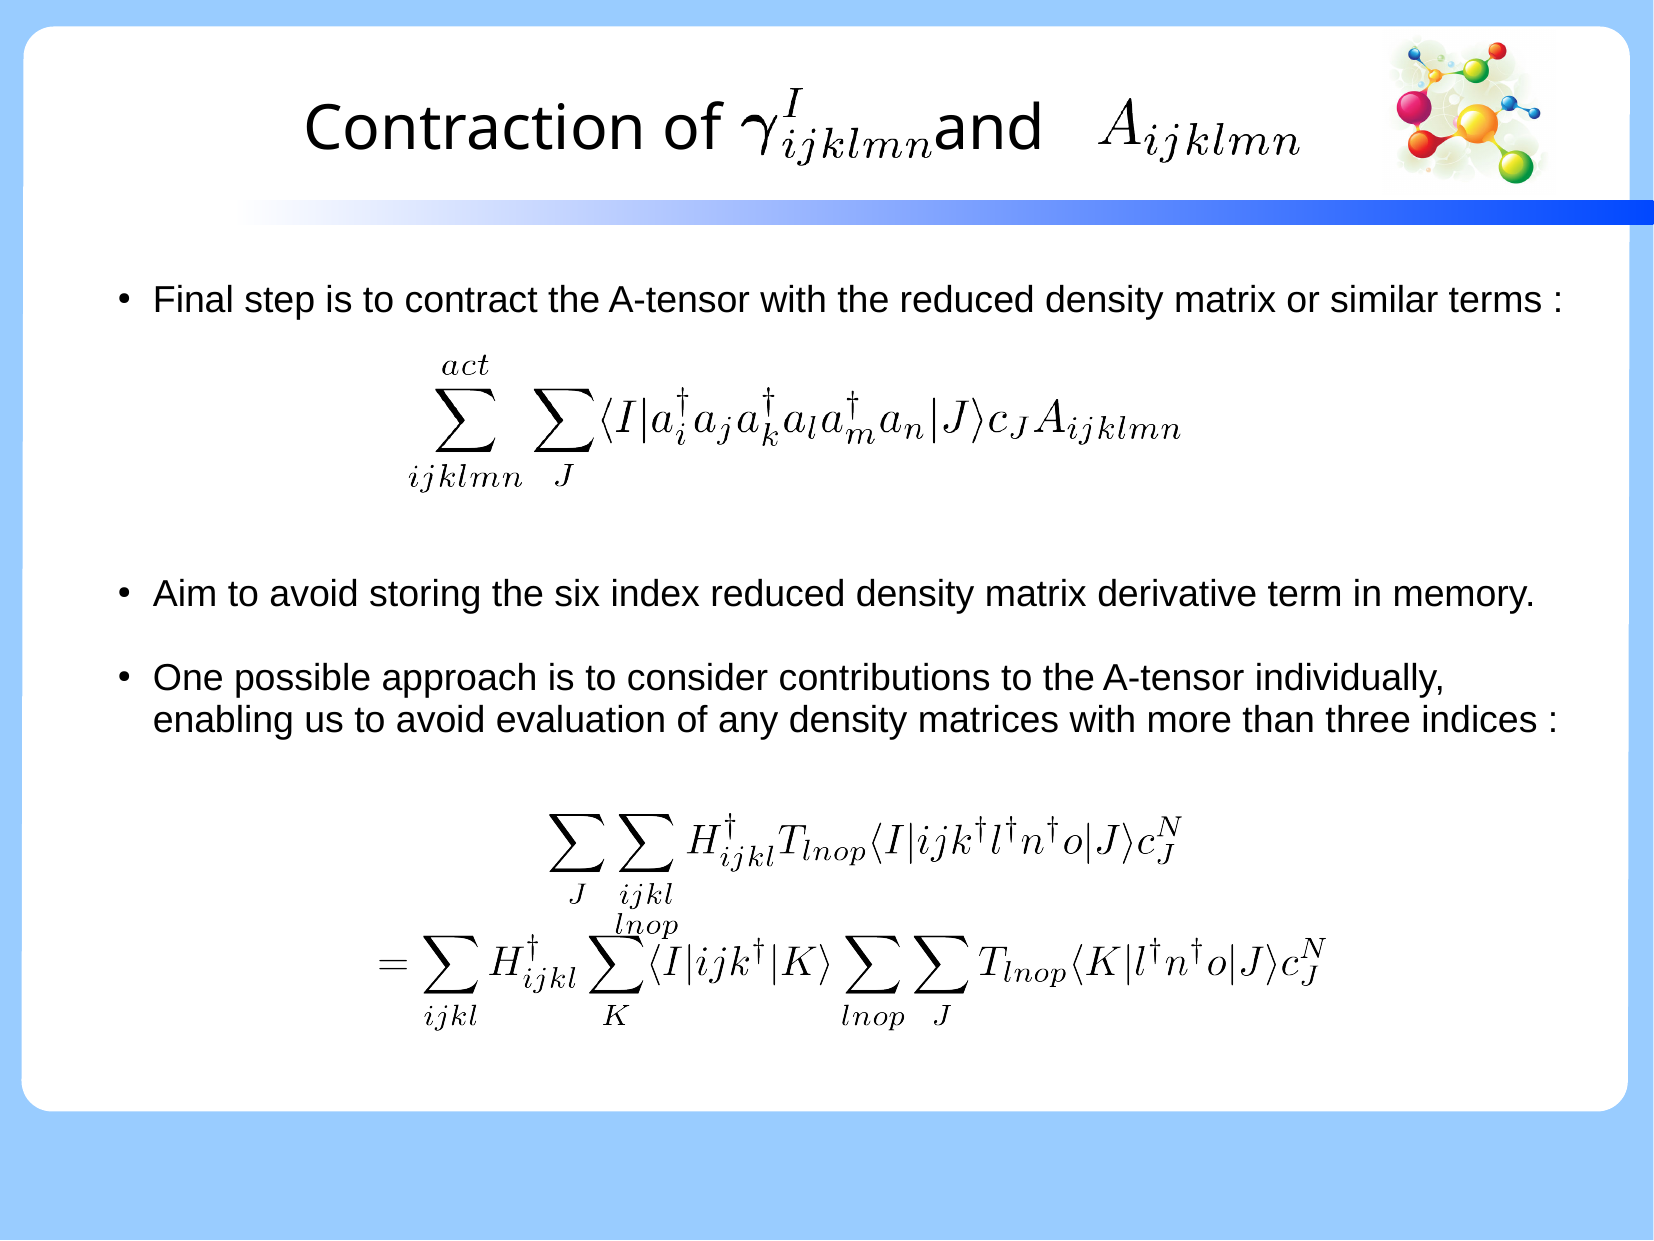

# Contraction of and
Final step is to contract the A-tensor with the reduced density matrix or similar terms :
Aim to avoid storing the six index reduced density matrix derivative term in memory.
One possible approach is to consider contributions to the A-tensor individually, enabling us to avoid evaluation of any density matrices with more than three indices :